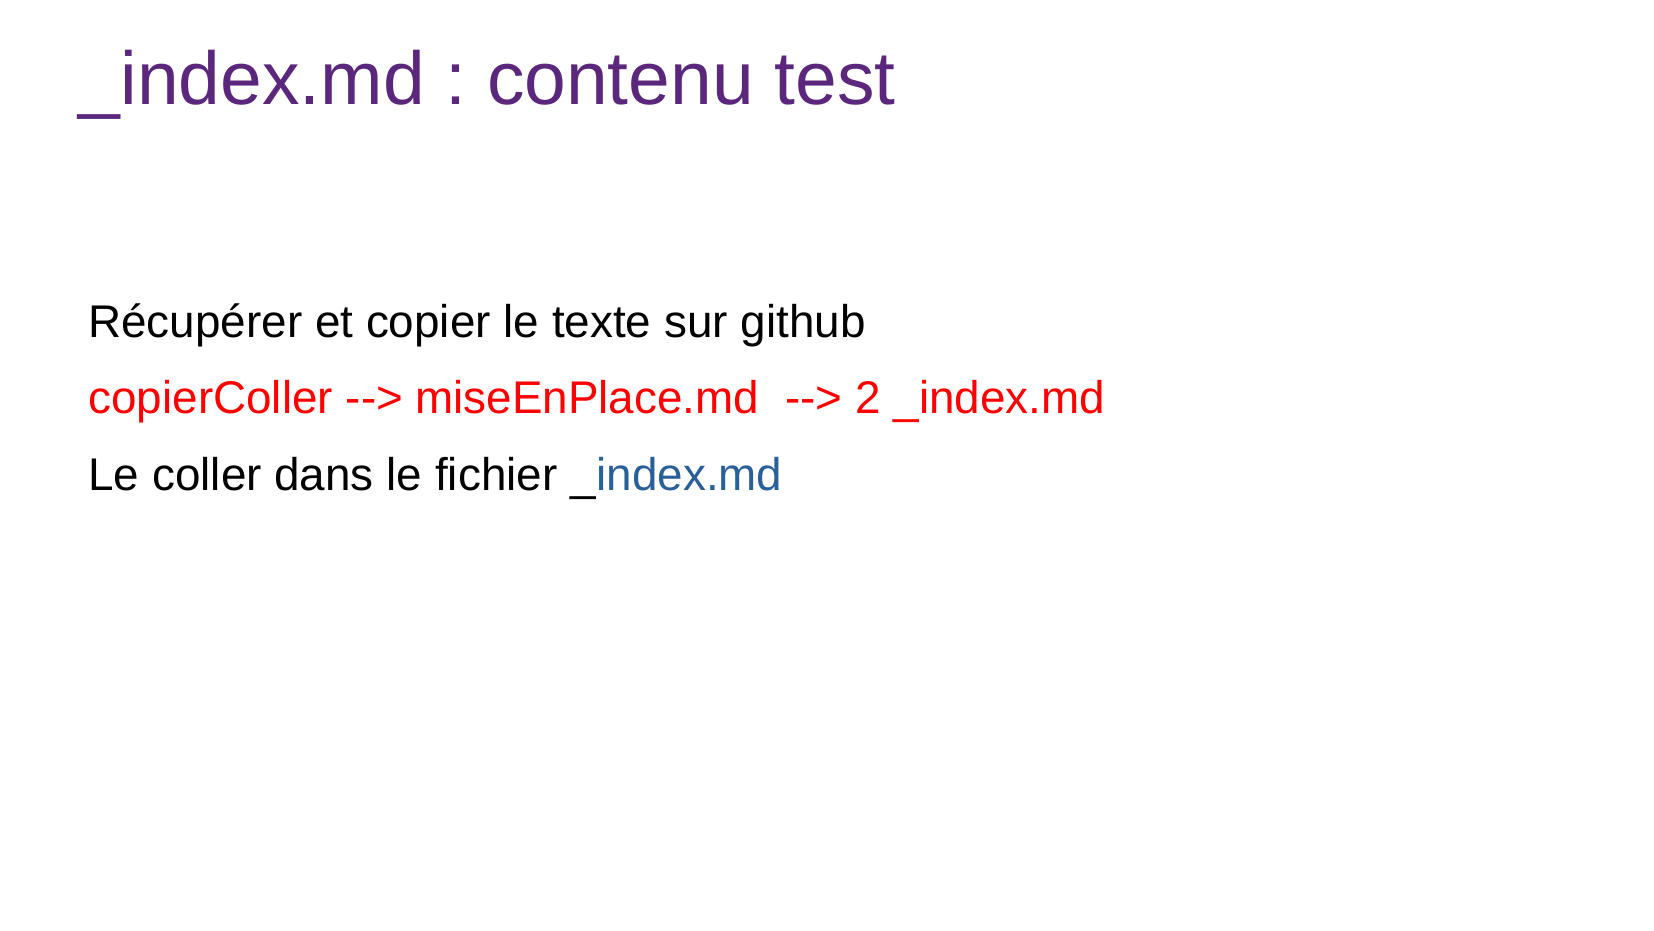

# _index.md : contenu test
Récupérer et copier le texte sur github
copierColler --> miseEnPlace.md --> 2 _index.md
Le coller dans le fichier _index.md